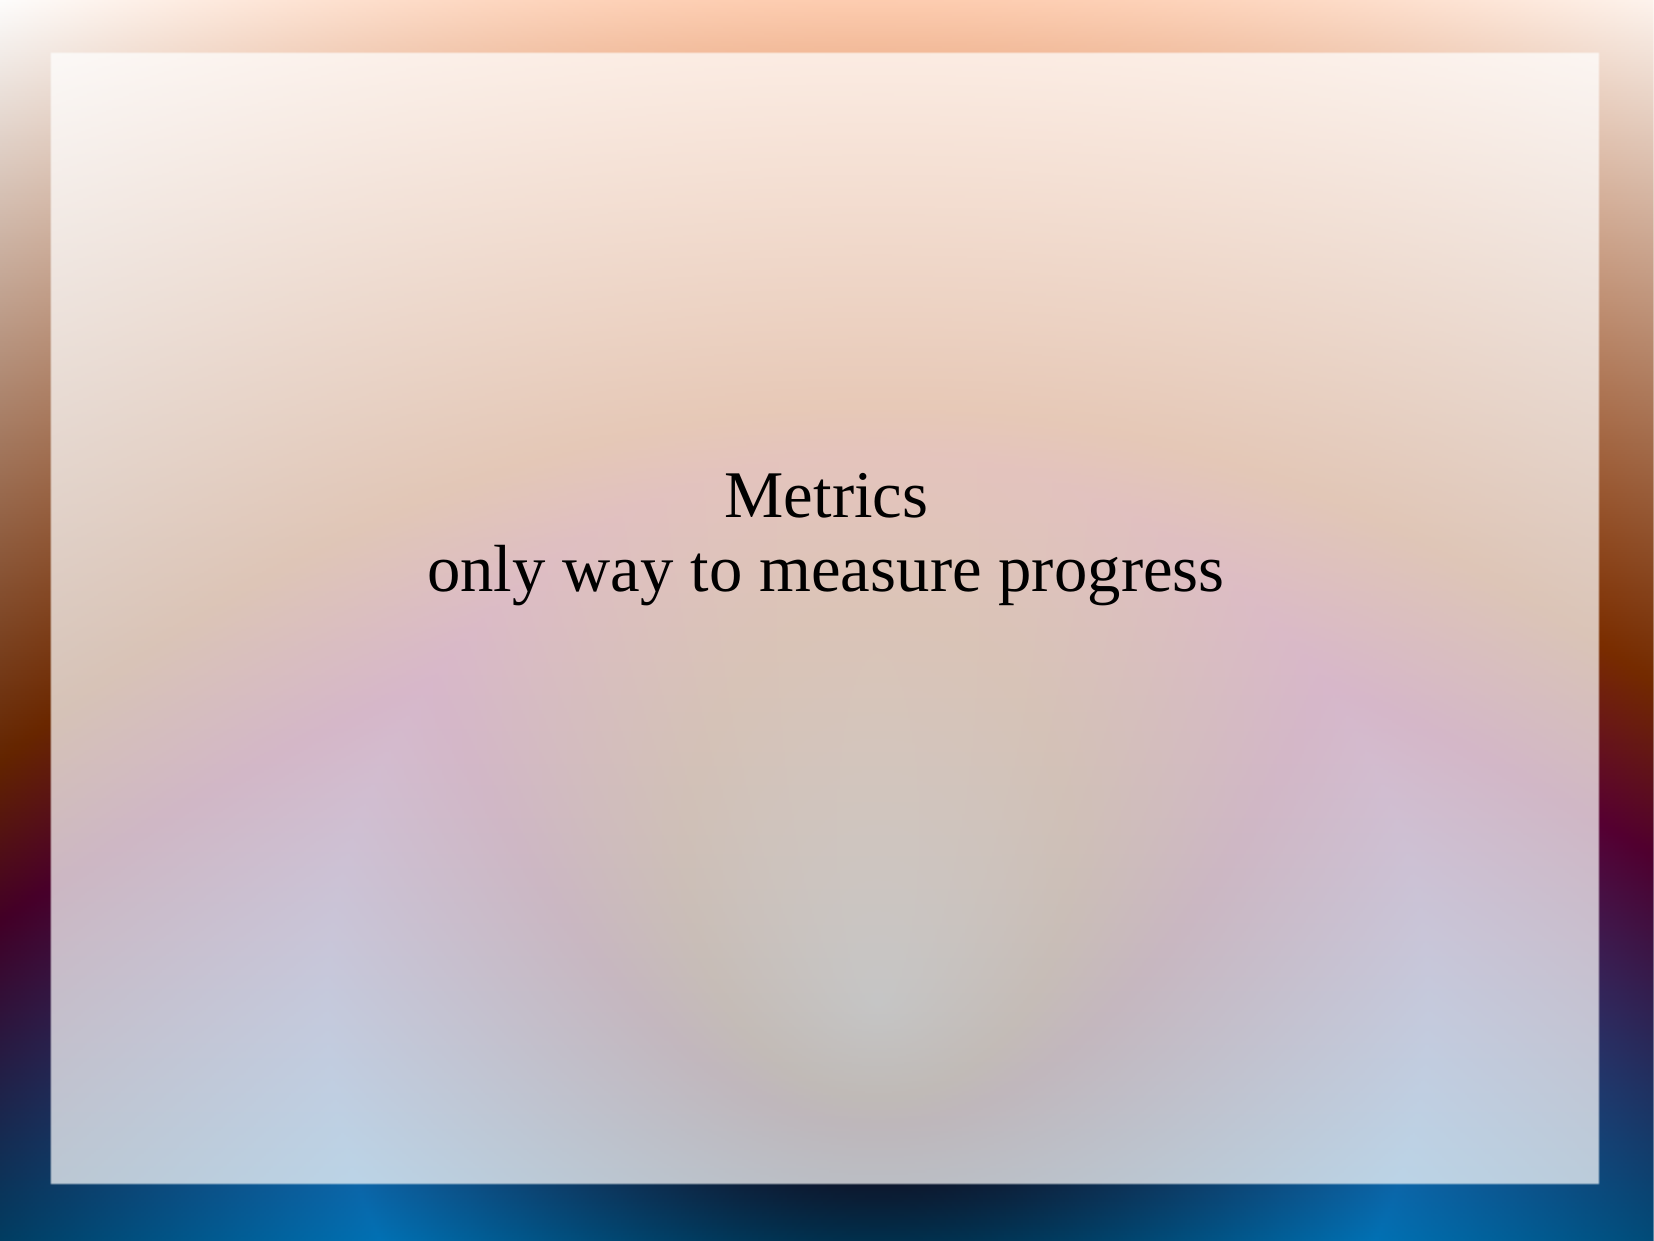

# Metrics
only way to measure progress